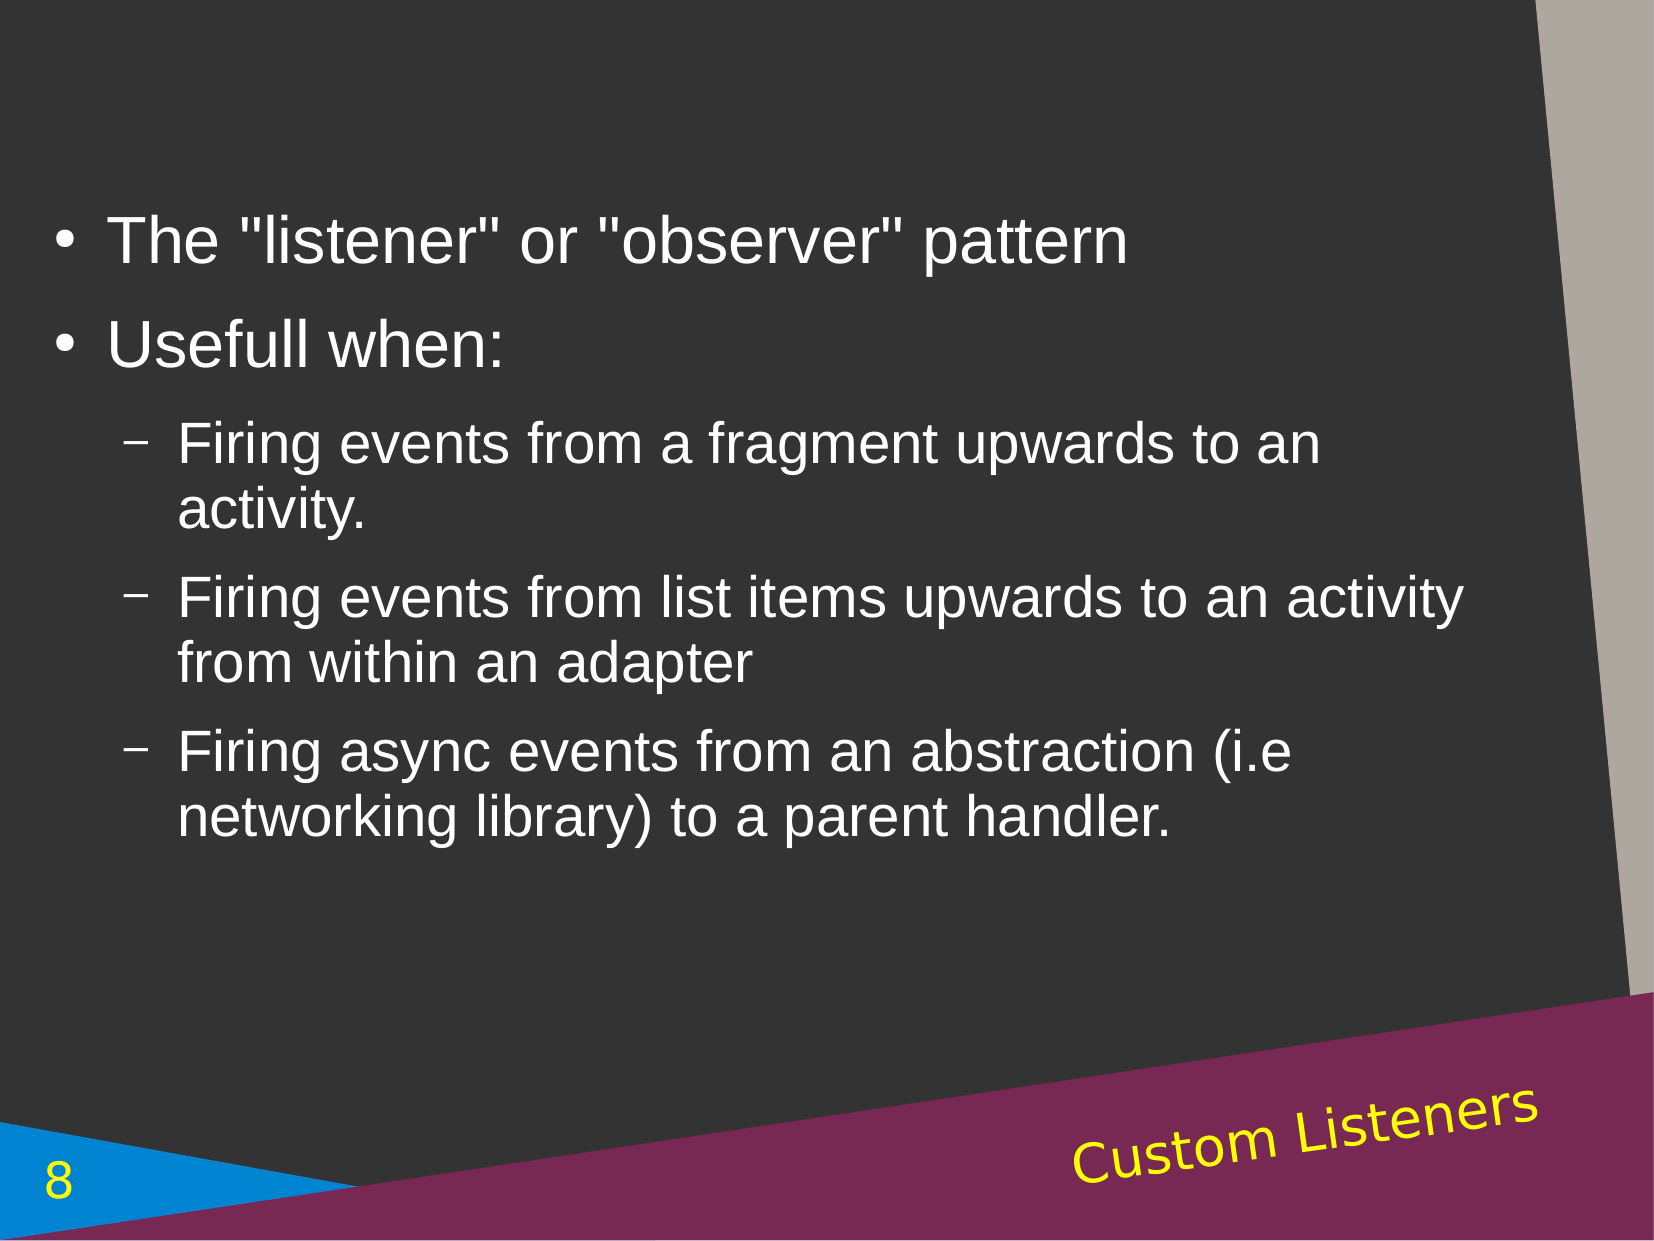

The "listener" or "observer" pattern
Usefull when:
Firing events from a fragment upwards to an activity.
Firing events from list items upwards to an activity from within an adapter
Firing async events from an abstraction (i.e networking library) to a parent handler.
# Custom Listeners
8